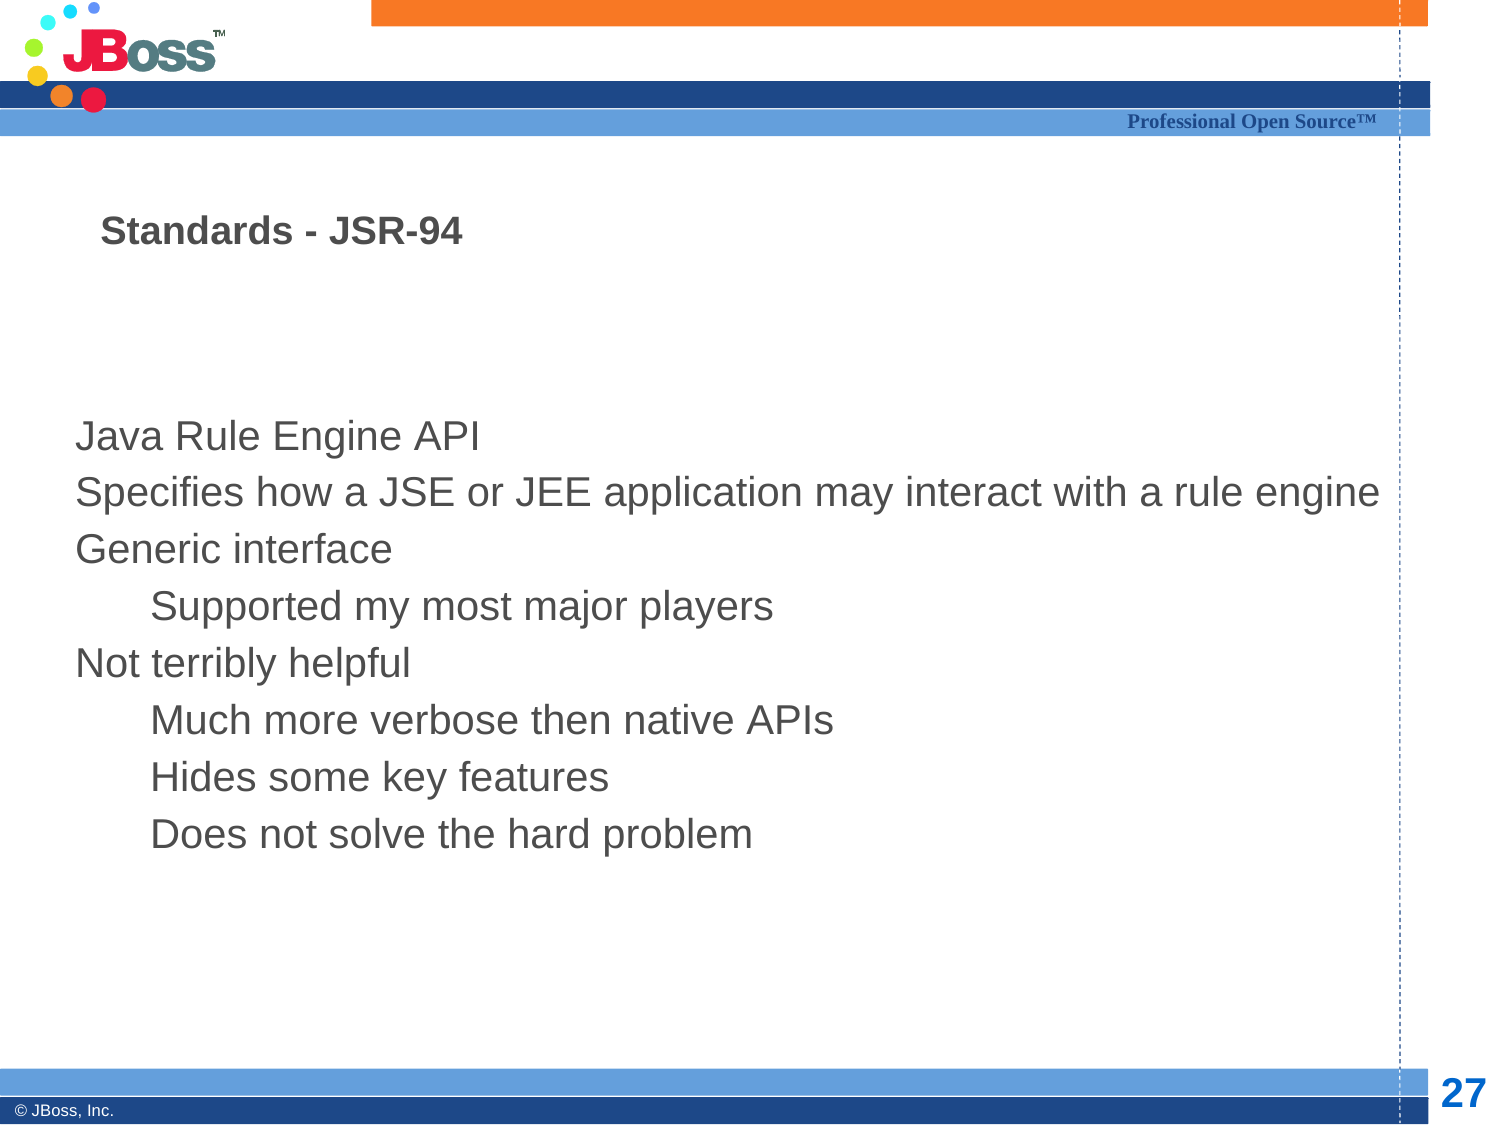

# Standards - JSR-94
Java Rule Engine API
Specifies how a JSE or JEE application may interact with a rule engine
Generic interface
Supported my most major players
Not terribly helpful
Much more verbose then native APIs
Hides some key features
Does not solve the hard problem